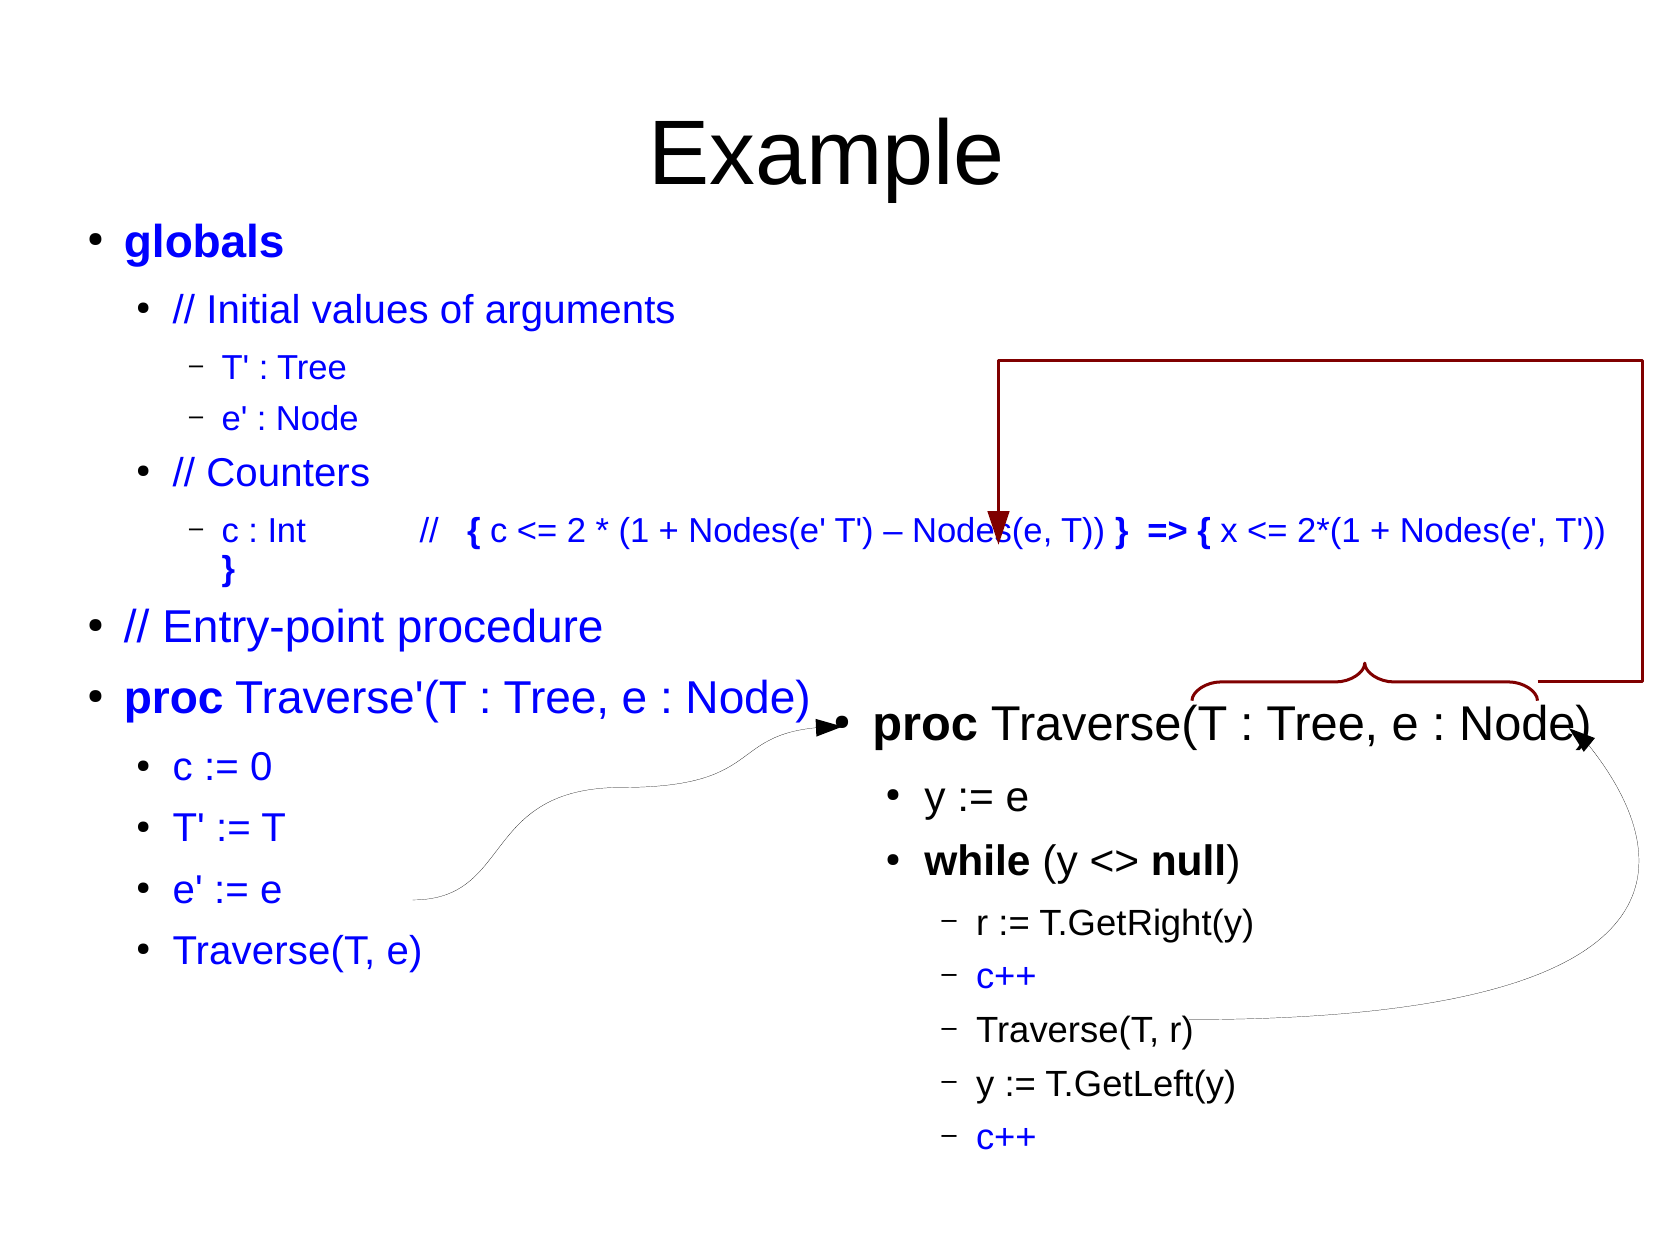

# Example
globals
// Initial values of arguments
T' : Tree
e' : Node
// Counters
c : Int // { c <= 2 * (1 + Nodes(e' T') – Nodes(e, T)) } => { x <= 2*(1 + Nodes(e', T')) }
// Entry-point procedure
proc Traverse'(T : Tree, e : Node)
c := 0
T' := T
e' := e
Traverse(T, e)
proc Traverse(T : Tree, e : Node)
y := e
while (y <> null)
r := T.GetRight(y)
c++
Traverse(T, r)
y := T.GetLeft(y)
c++